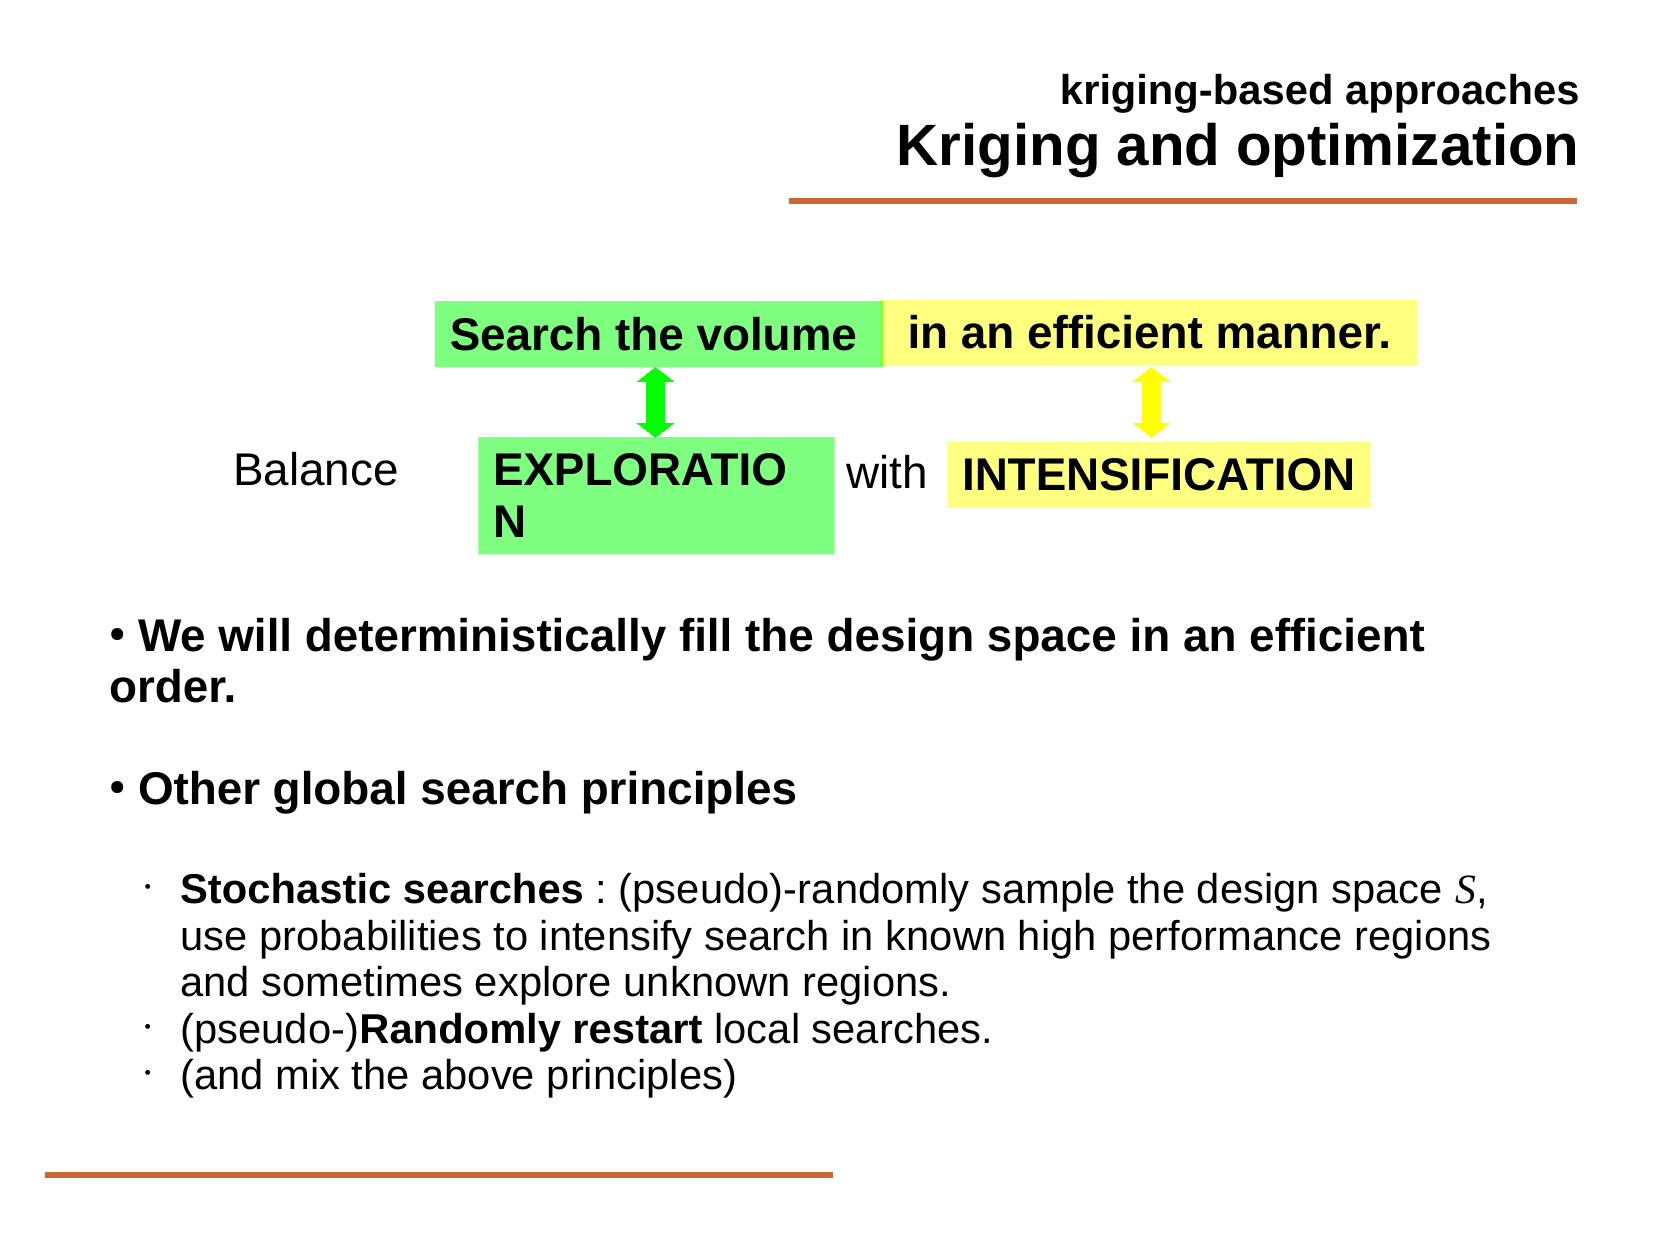

kriging-based approaches
Kriging and optimization
 in an efficient manner.
Search the volume
Balance
EXPLORATION
 with
INTENSIFICATION
 We will deterministically fill the design space in an efficient order.
 Other global search principles
Stochastic searches : (pseudo)-randomly sample the design space S, use probabilities to intensify search in known high performance regions and sometimes explore unknown regions.
(pseudo-)Randomly restart local searches.
(and mix the above principles)